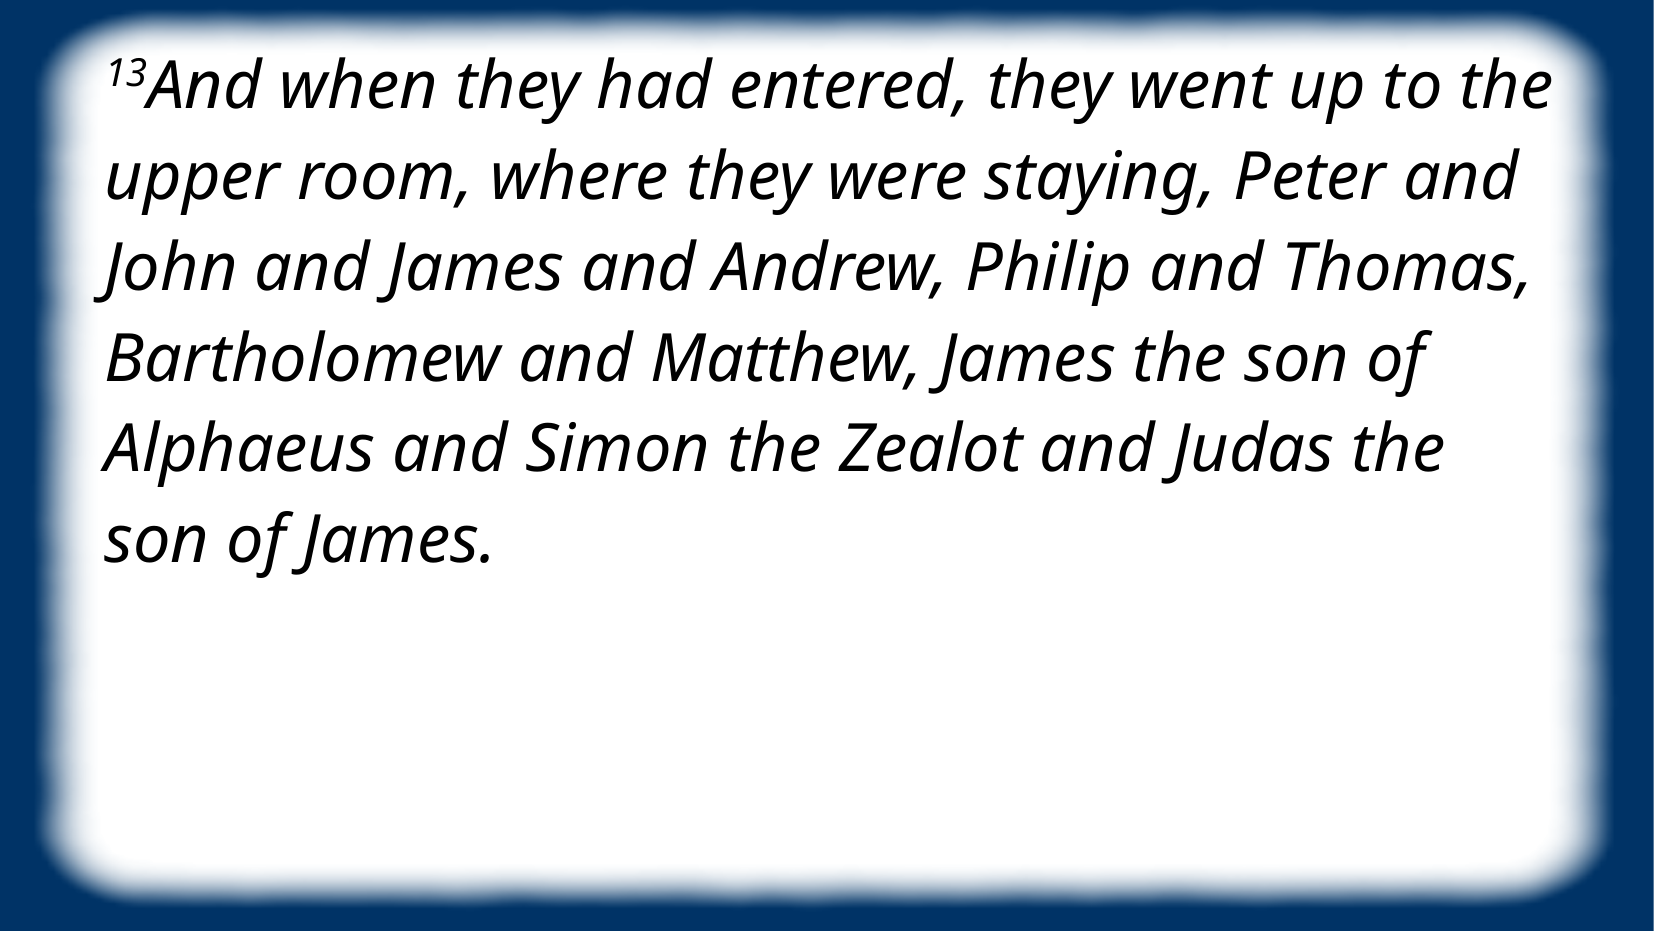

13And when they had entered, they went up to the upper room, where they were staying, Peter and John and James and Andrew, Philip and Thomas, Bartholomew and Matthew, James the son of Alphaeus and Simon the Zealot and Judas the son of James.